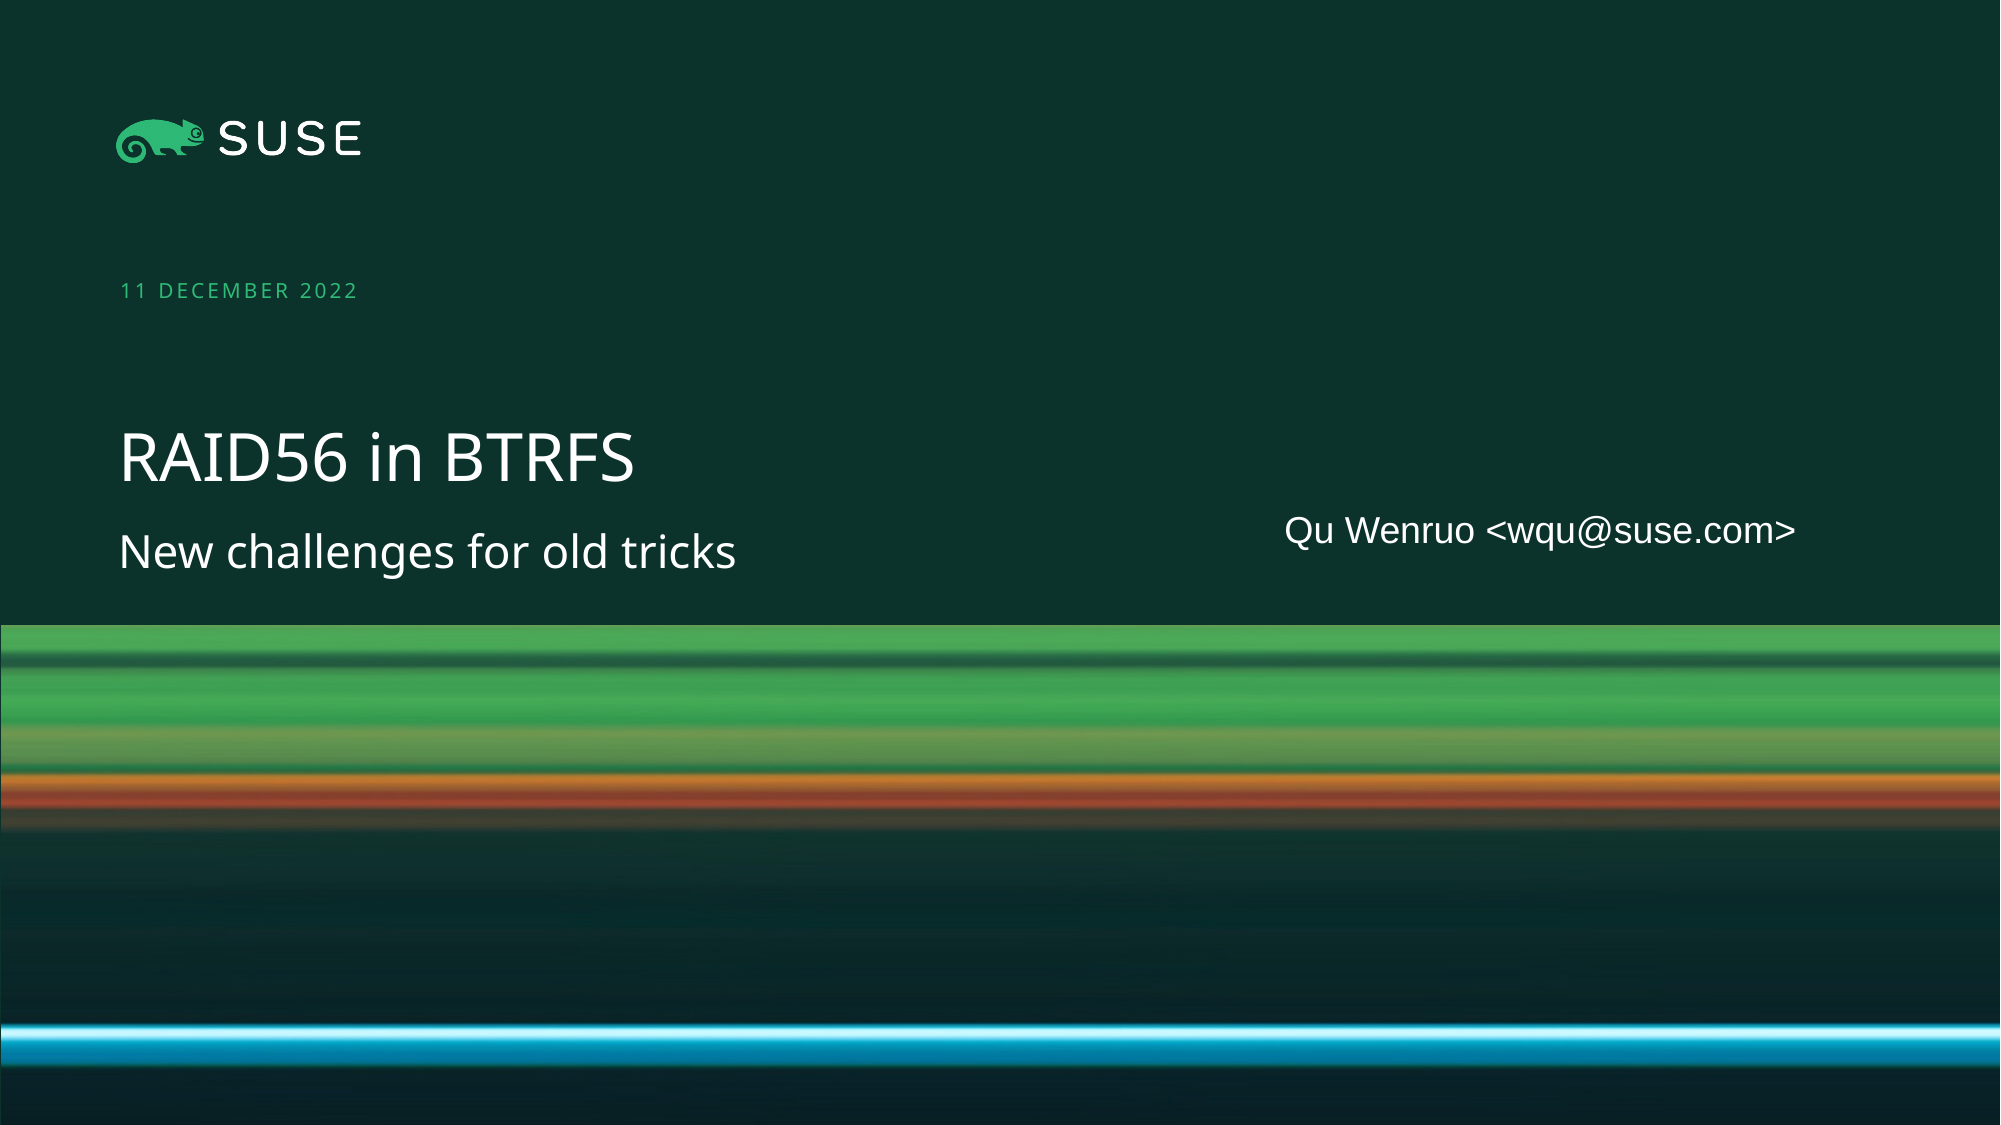

11 December 2022
# RAID56 in BTRFS
New challenges for old tricks
Qu Wenruo <wqu@suse.com>